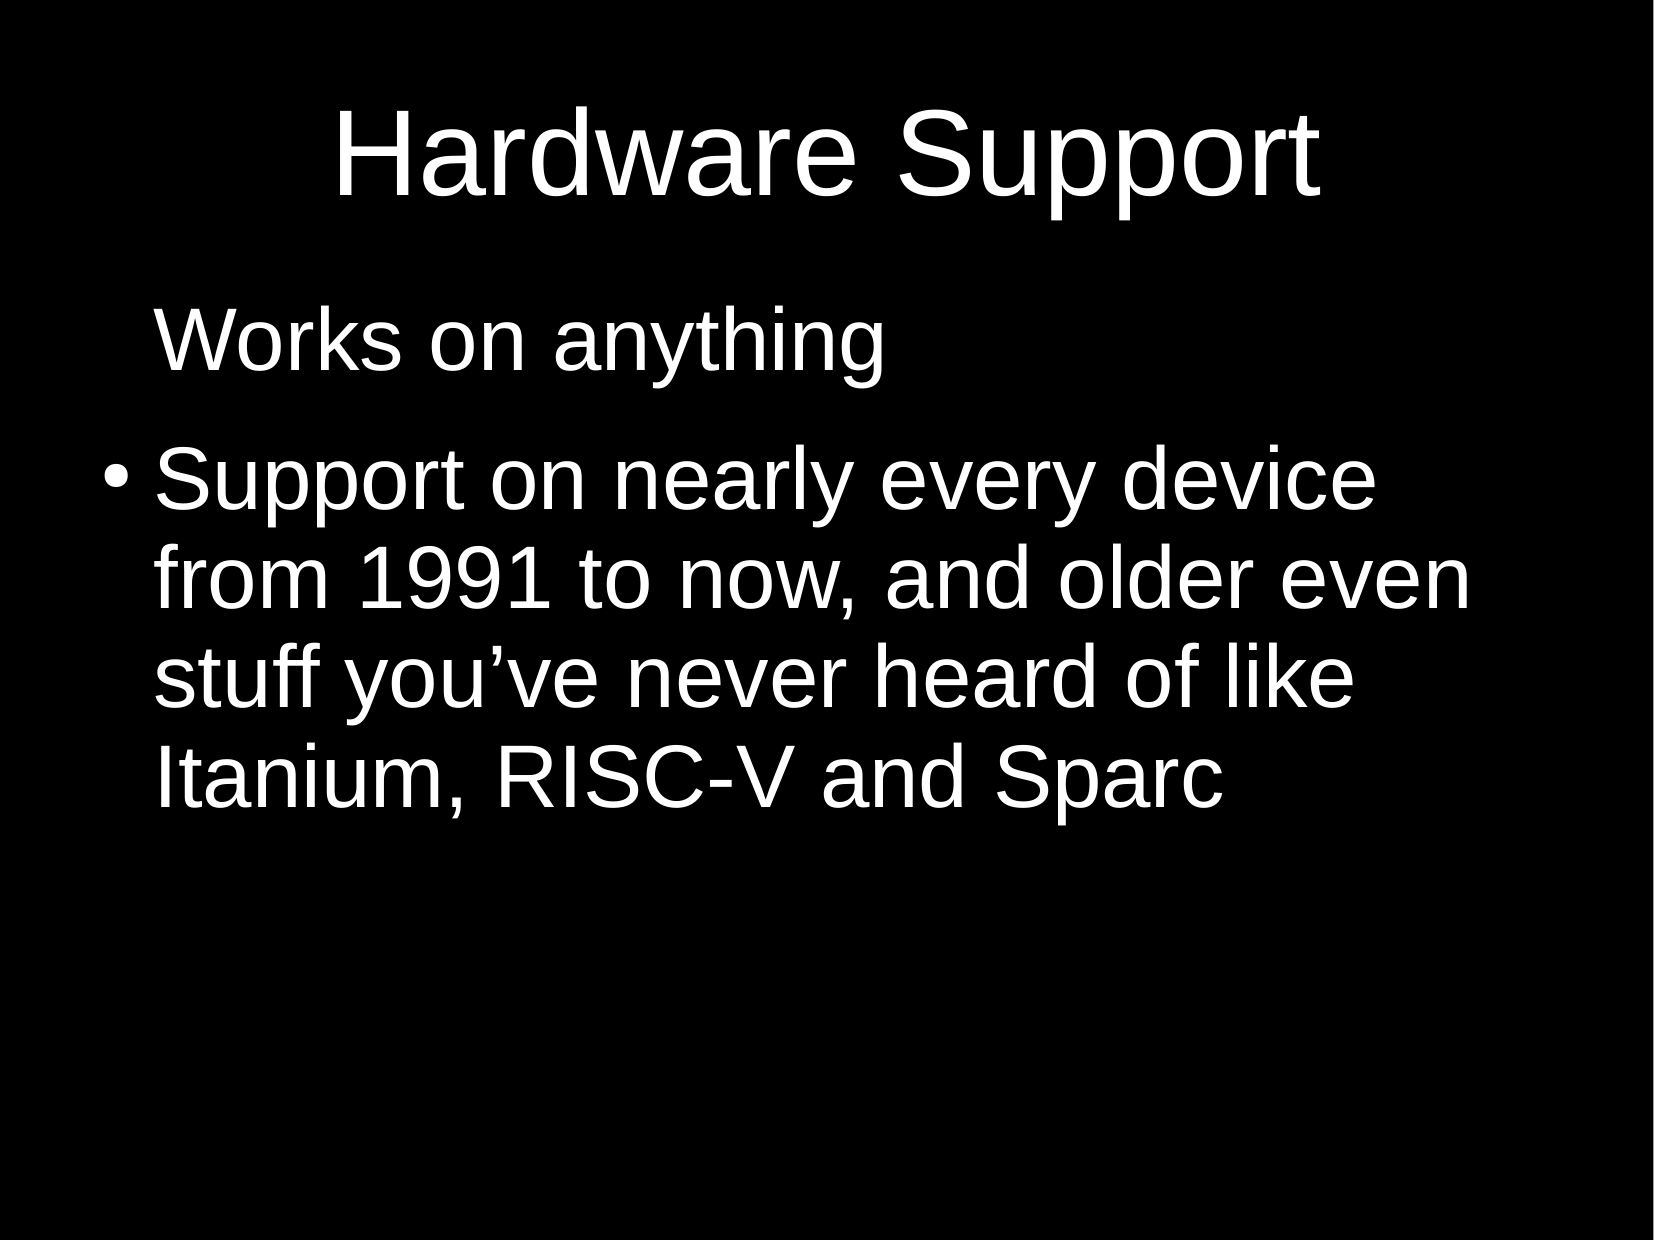

# Hardware Support
Works on anything
Support on nearly every device from 1991 to now, and older even stuff you’ve never heard of like Itanium, RISC-V and Sparc